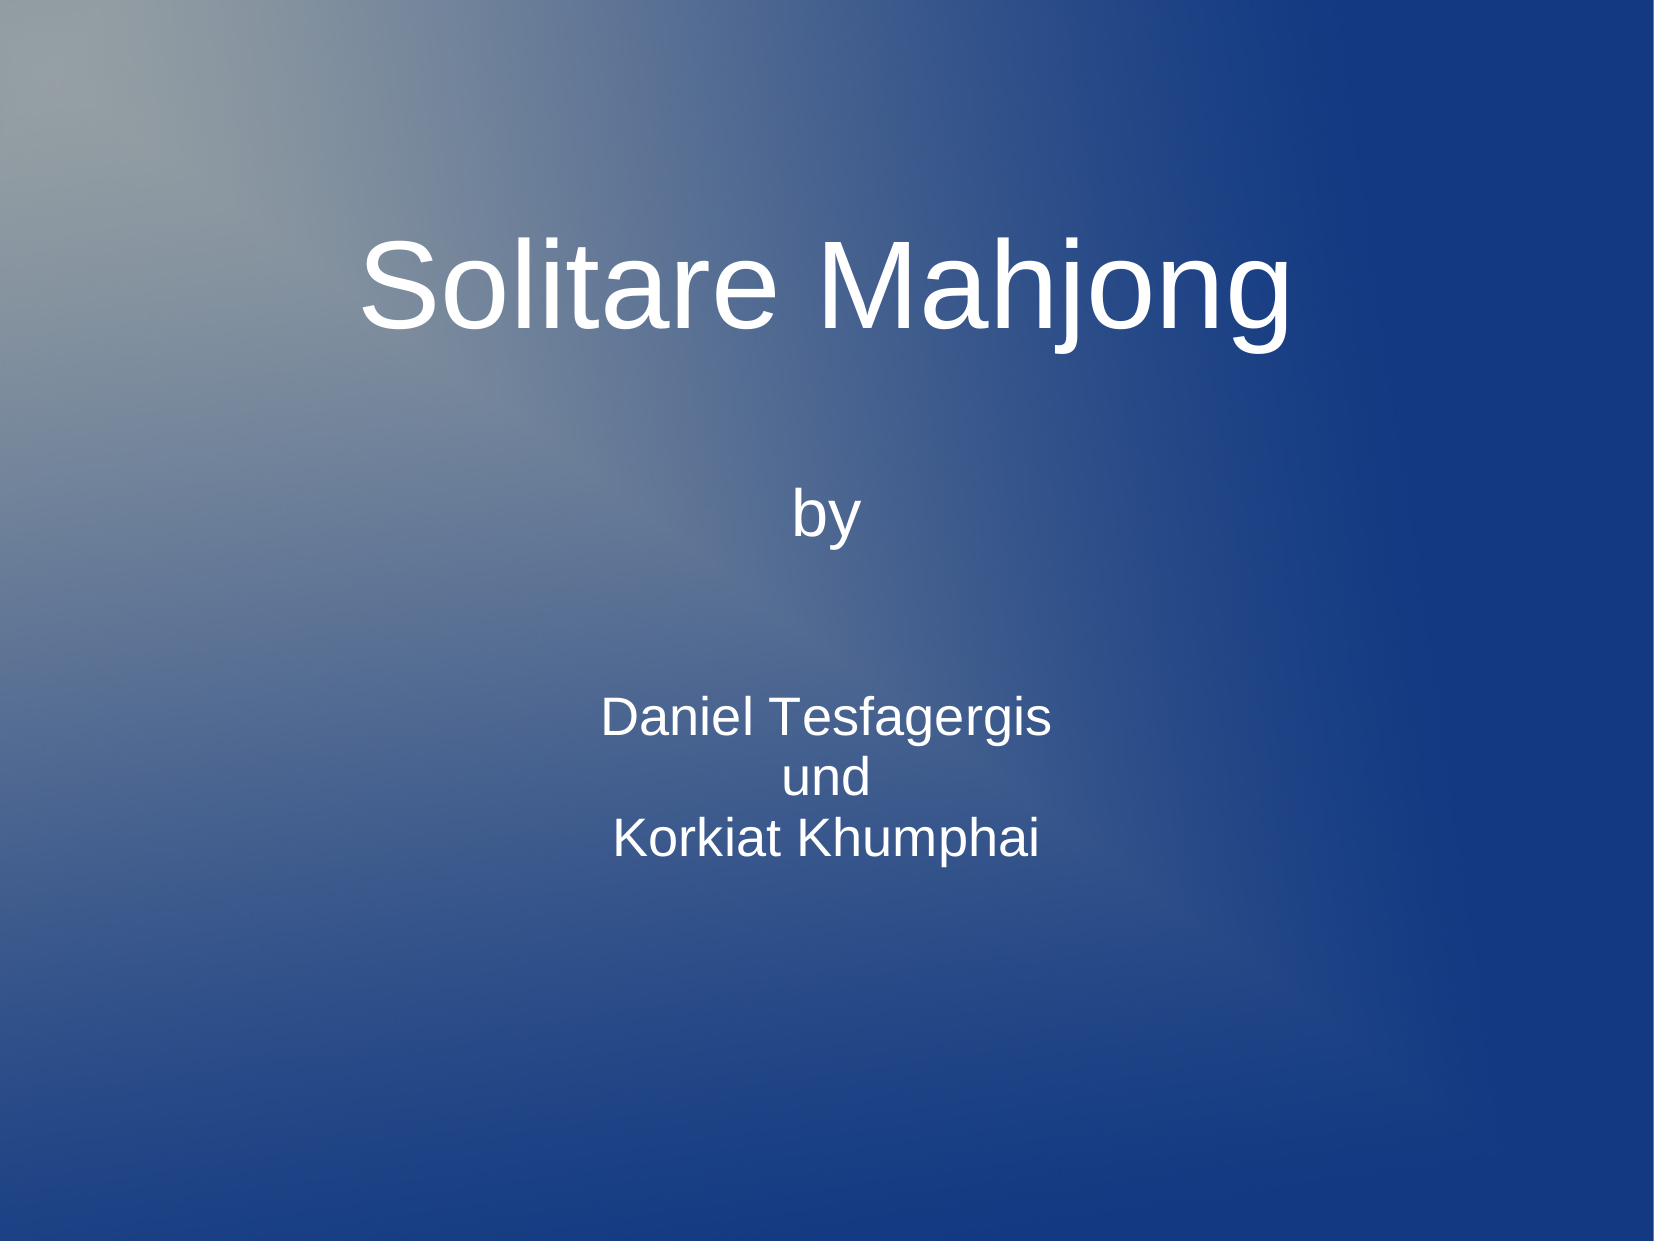

# Solitare Mahjong
by
Daniel Tesfagergis
und
Korkiat Khumphai